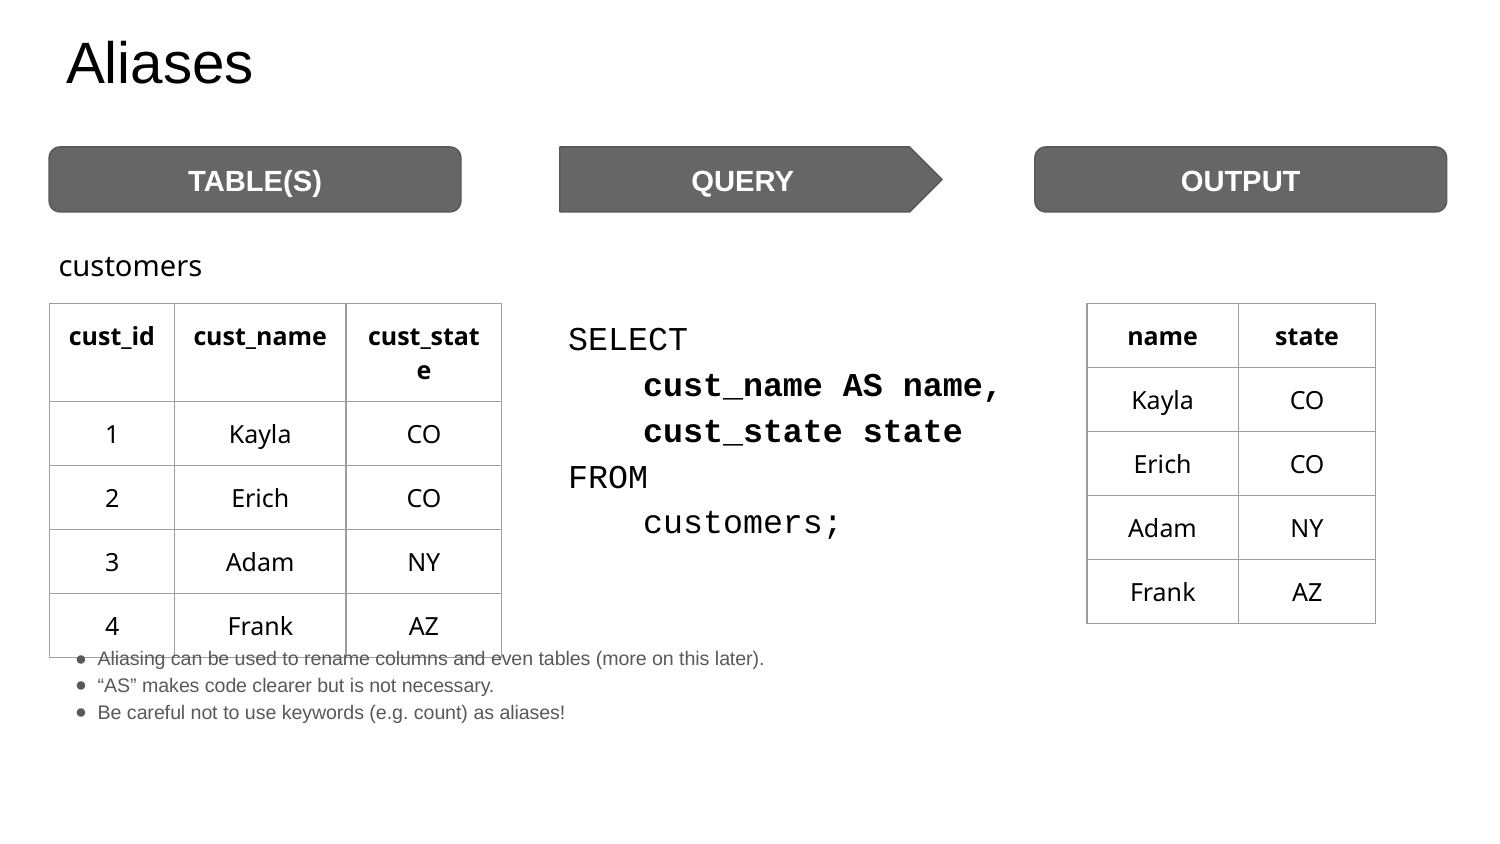

# Aliases
TABLE(S)
QUERY
OUTPUT
customers
SELECT
	cust_name AS name,
	cust_state state
FROM
	customers;
| cust\_id | cust\_name | cust\_state |
| --- | --- | --- |
| 1 | Kayla | CO |
| 2 | Erich | CO |
| 3 | Adam | NY |
| 4 | Frank | AZ |
| name | state |
| --- | --- |
| Kayla | CO |
| Erich | CO |
| Adam | NY |
| Frank | AZ |
Aliasing can be used to rename columns and even tables (more on this later).
“AS” makes code clearer but is not necessary.
Be careful not to use keywords (e.g. count) as aliases!